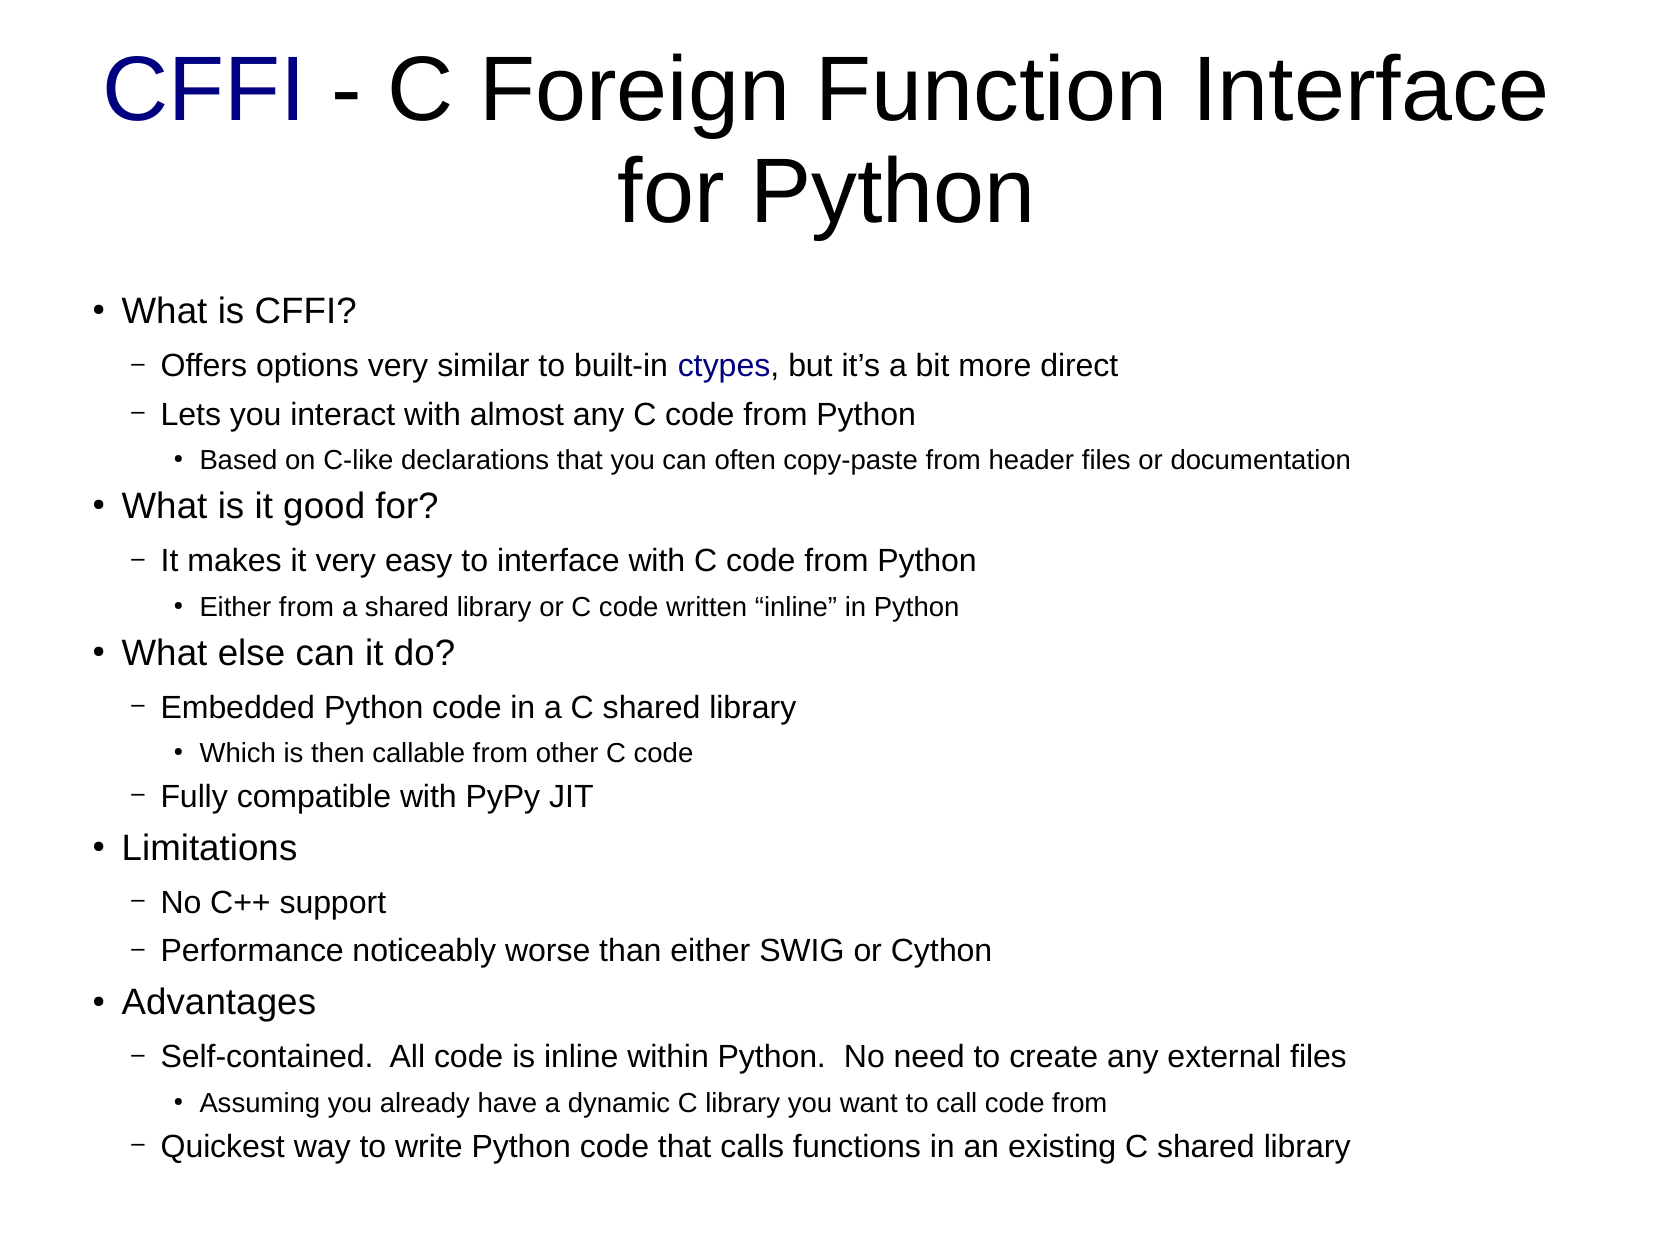

# CFFI - C Foreign Function Interface for Python
What is CFFI?
Offers options very similar to built-in ctypes, but it’s a bit more direct
Lets you interact with almost any C code from Python
Based on C-like declarations that you can often copy-paste from header files or documentation
What is it good for?
It makes it very easy to interface with C code from Python
Either from a shared library or C code written “inline” in Python
What else can it do?
Embedded Python code in a C shared library
Which is then callable from other C code
Fully compatible with PyPy JIT
Limitations
No C++ support
Performance noticeably worse than either SWIG or Cython
Advantages
Self-contained. All code is inline within Python. No need to create any external files
Assuming you already have a dynamic C library you want to call code from
Quickest way to write Python code that calls functions in an existing C shared library